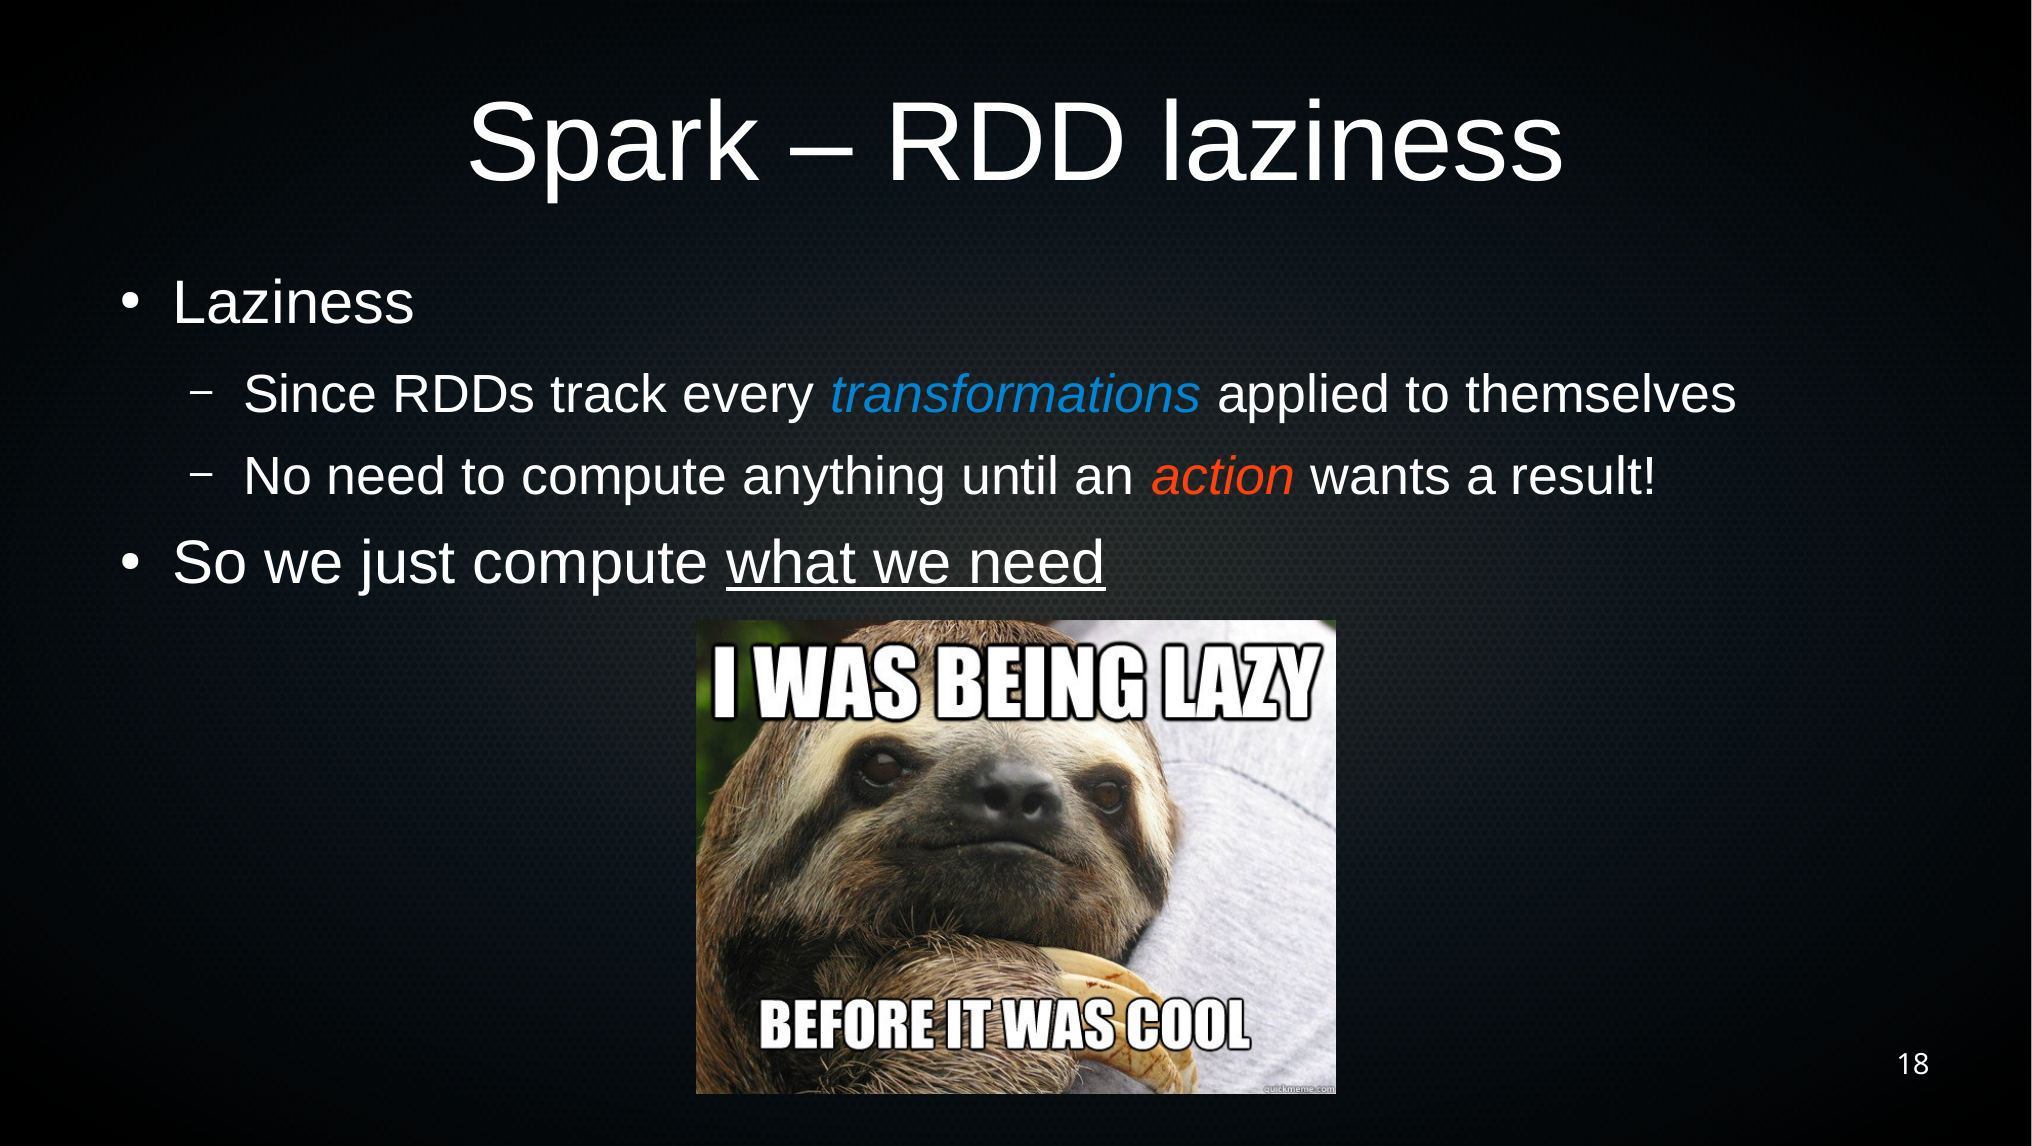

# Spark – RDD laziness
Laziness
Since RDDs track every transformations applied to themselves
No need to compute anything until an action wants a result!
So we just compute what we need
18